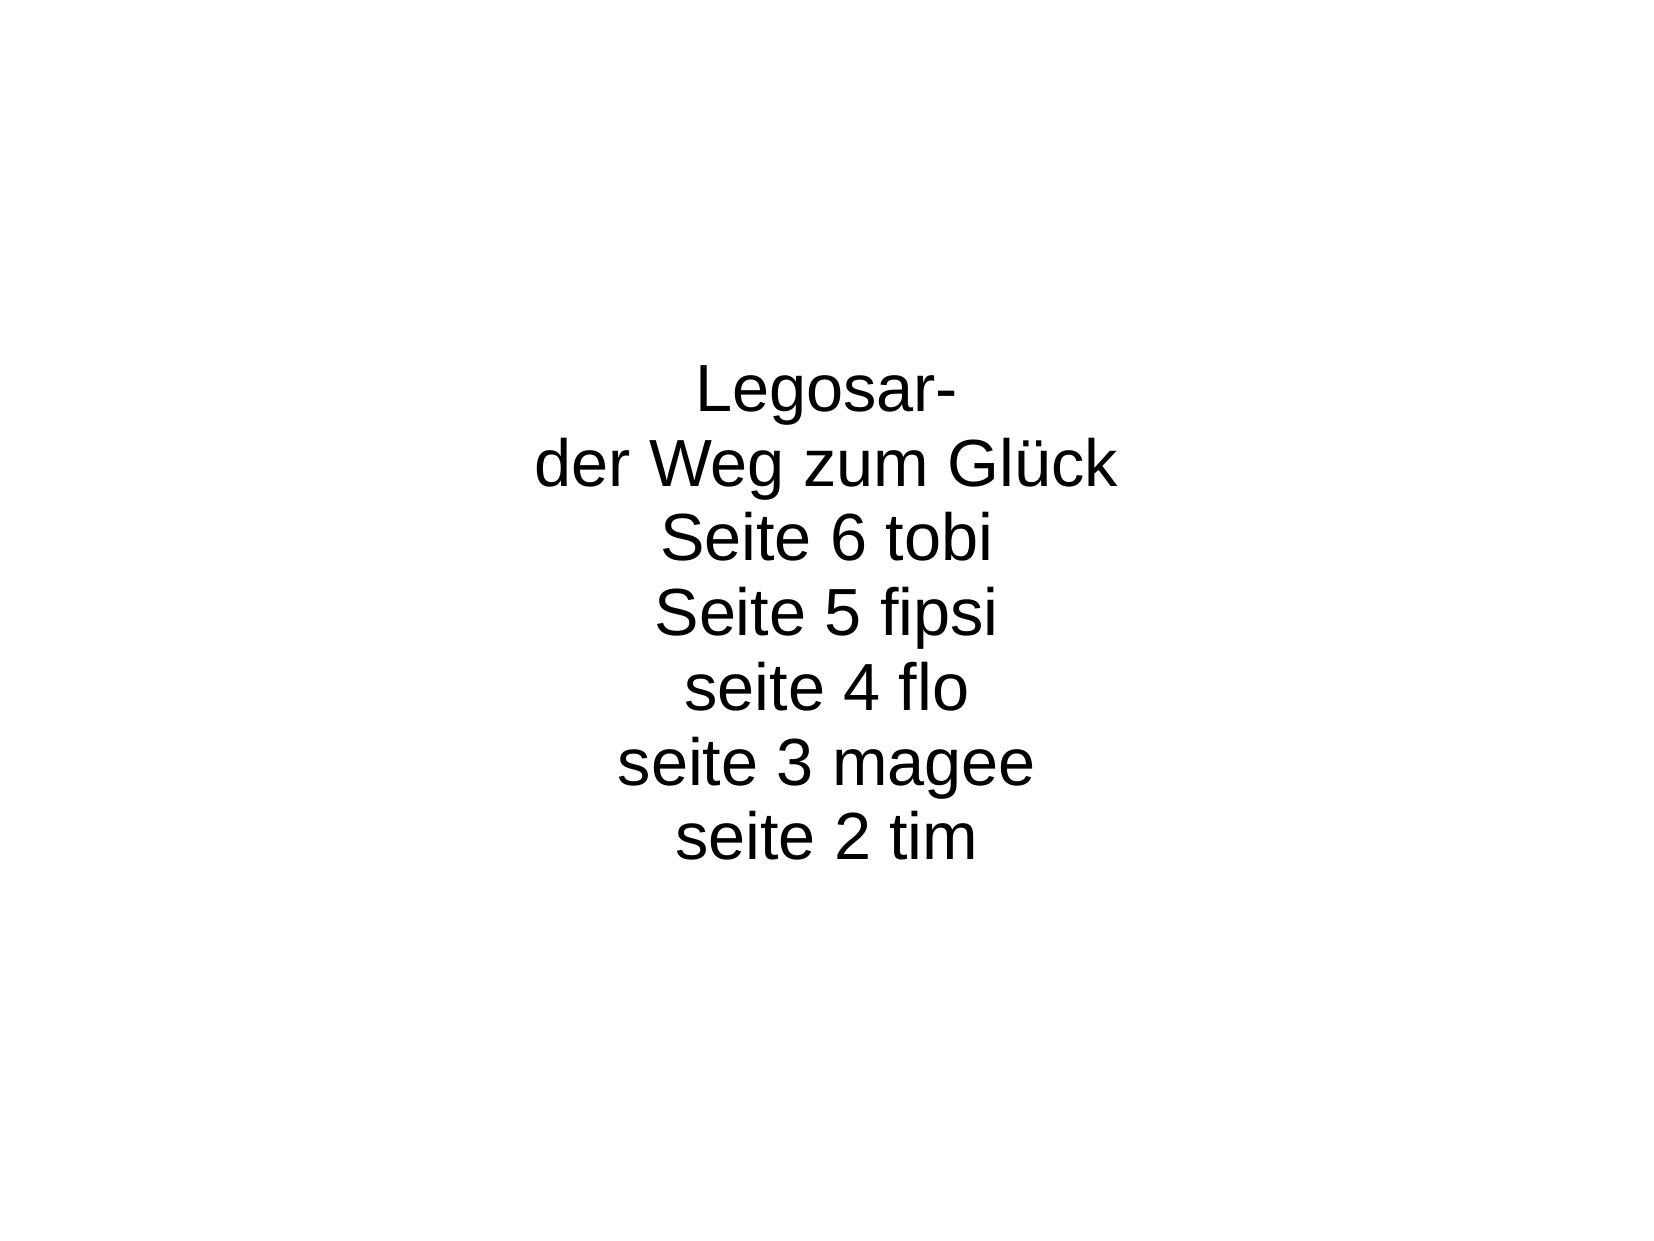

# Legosar-
der Weg zum Glück
Seite 6 tobi
Seite 5 fipsi
seite 4 flo
seite 3 magee
seite 2 tim